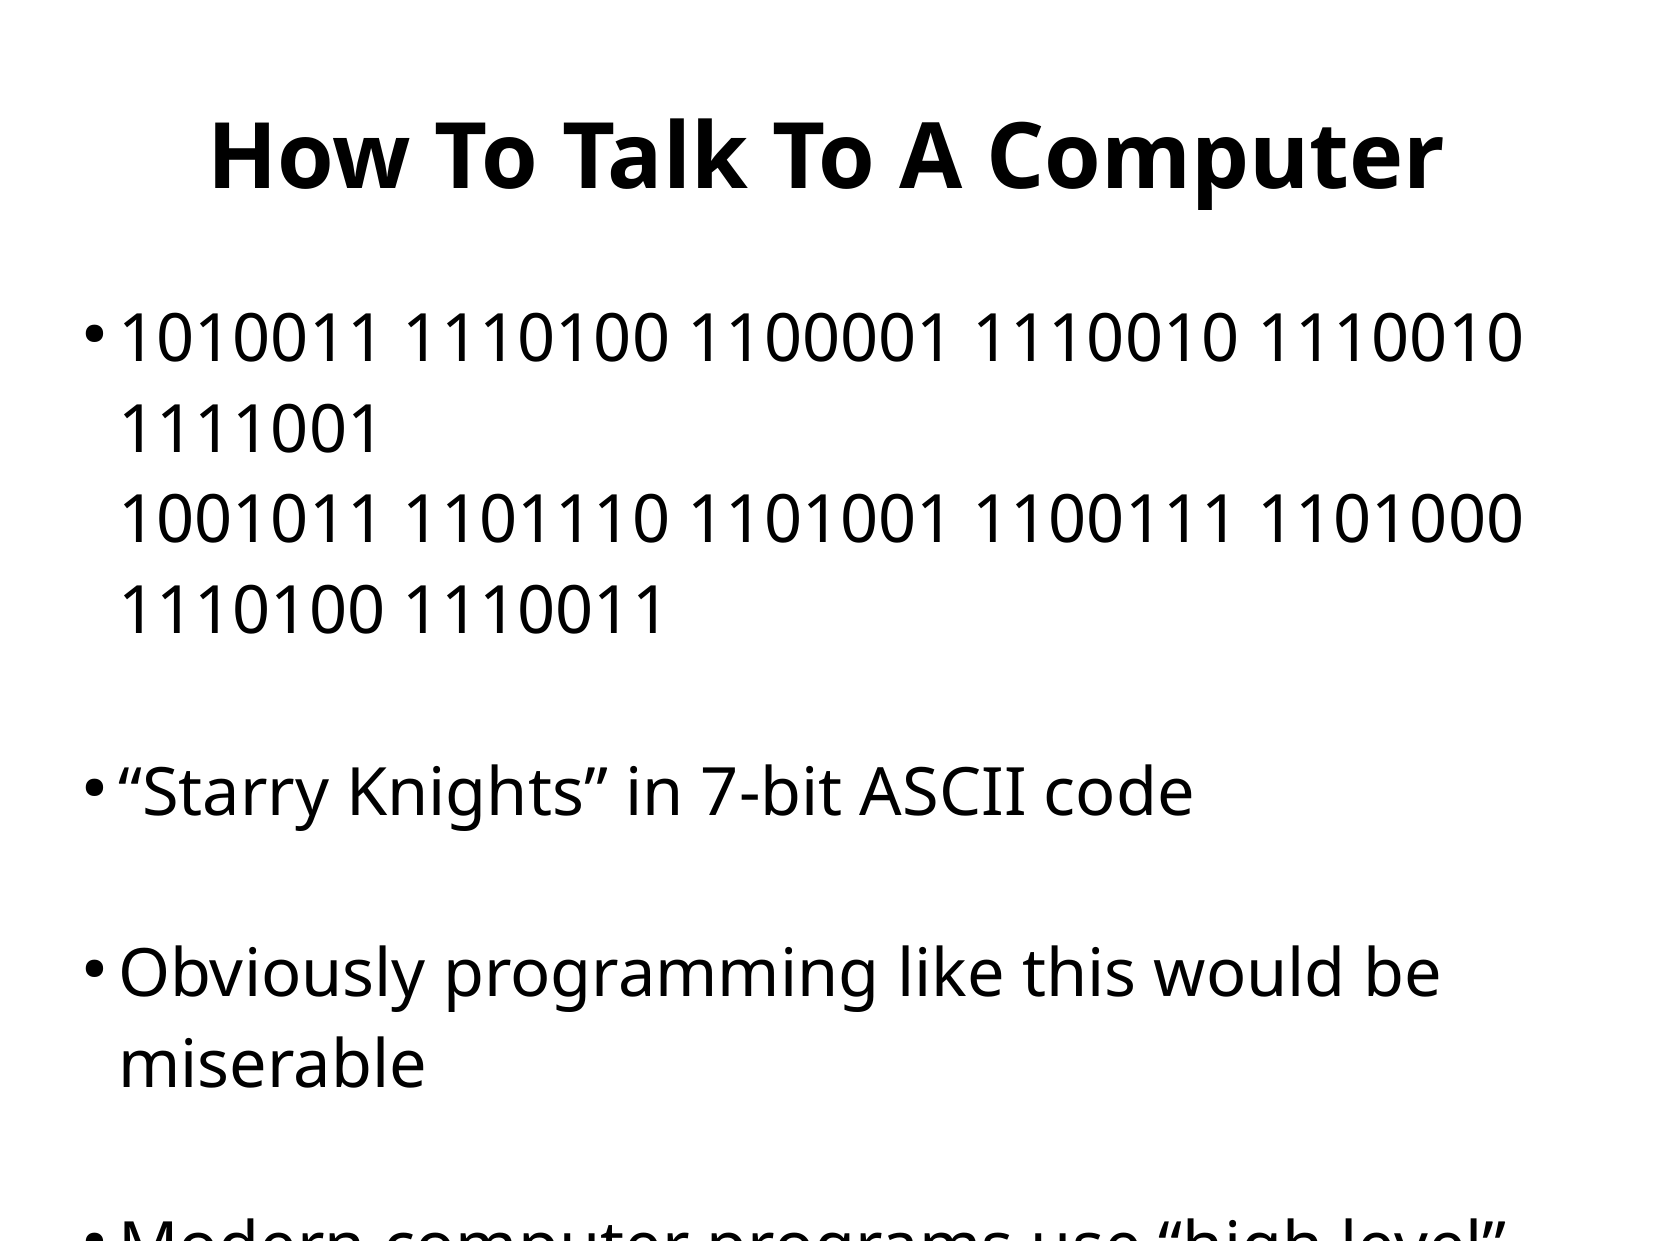

# How To Talk To A Computer
1010011 1110100 1100001 1110010 1110010 1111001
1001011 1101110 1101001 1100111 1101000 1110100 1110011
“Starry Knights” in 7-bit ASCII code
Obviously programming like this would be miserable
Modern computer programs use “high level” language which is then converted to “low level” language using programs called compilers